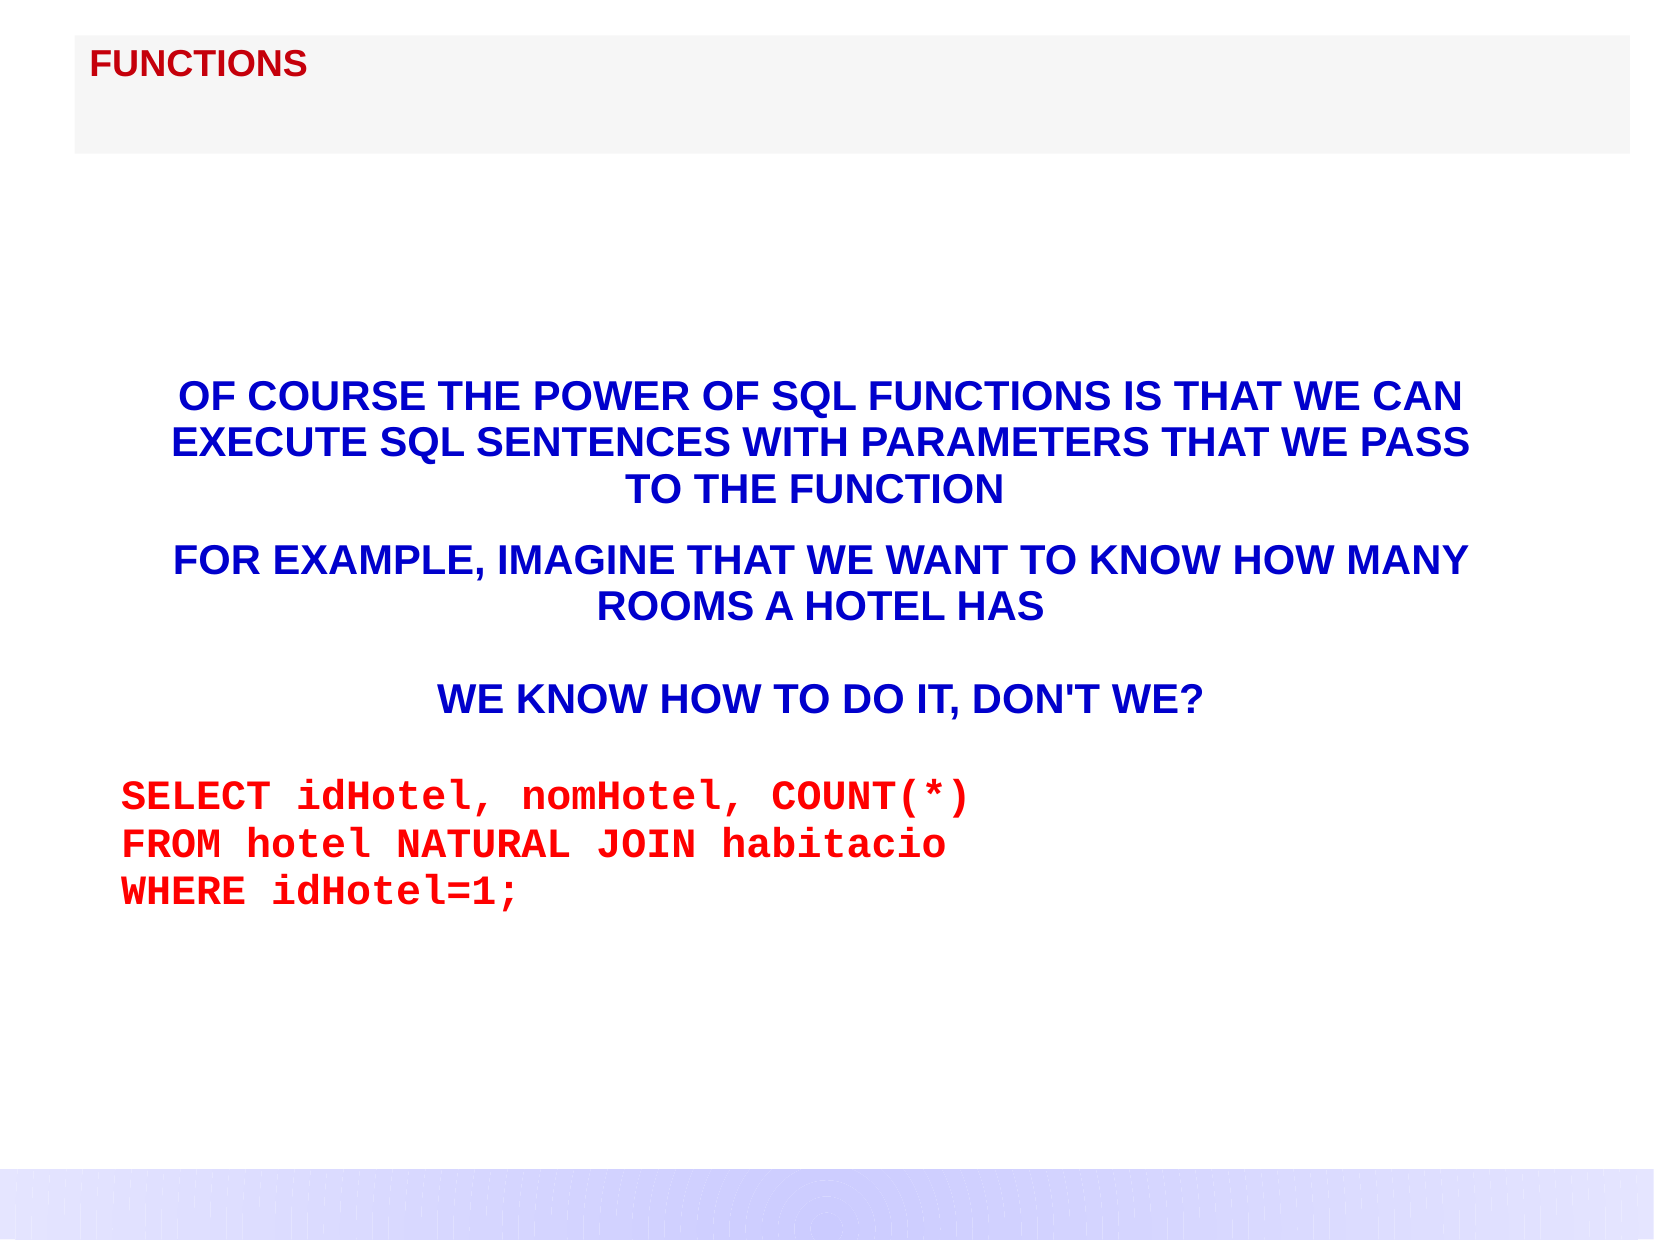

FUNCTIONS
OF COURSE THE POWER OF SQL FUNCTIONS IS THAT WE CAN EXECUTE SQL SENTENCES WITH PARAMETERS THAT WE PASS TO THE FUNCTION
FOR EXAMPLE, IMAGINE THAT WE WANT TO KNOW HOW MANY ROOMS A HOTEL HAS
WE KNOW HOW TO DO IT, DON'T WE?
SELECT idHotel, nomHotel, COUNT(*)
FROM hotel NATURAL JOIN habitacio
WHERE idHotel=1;